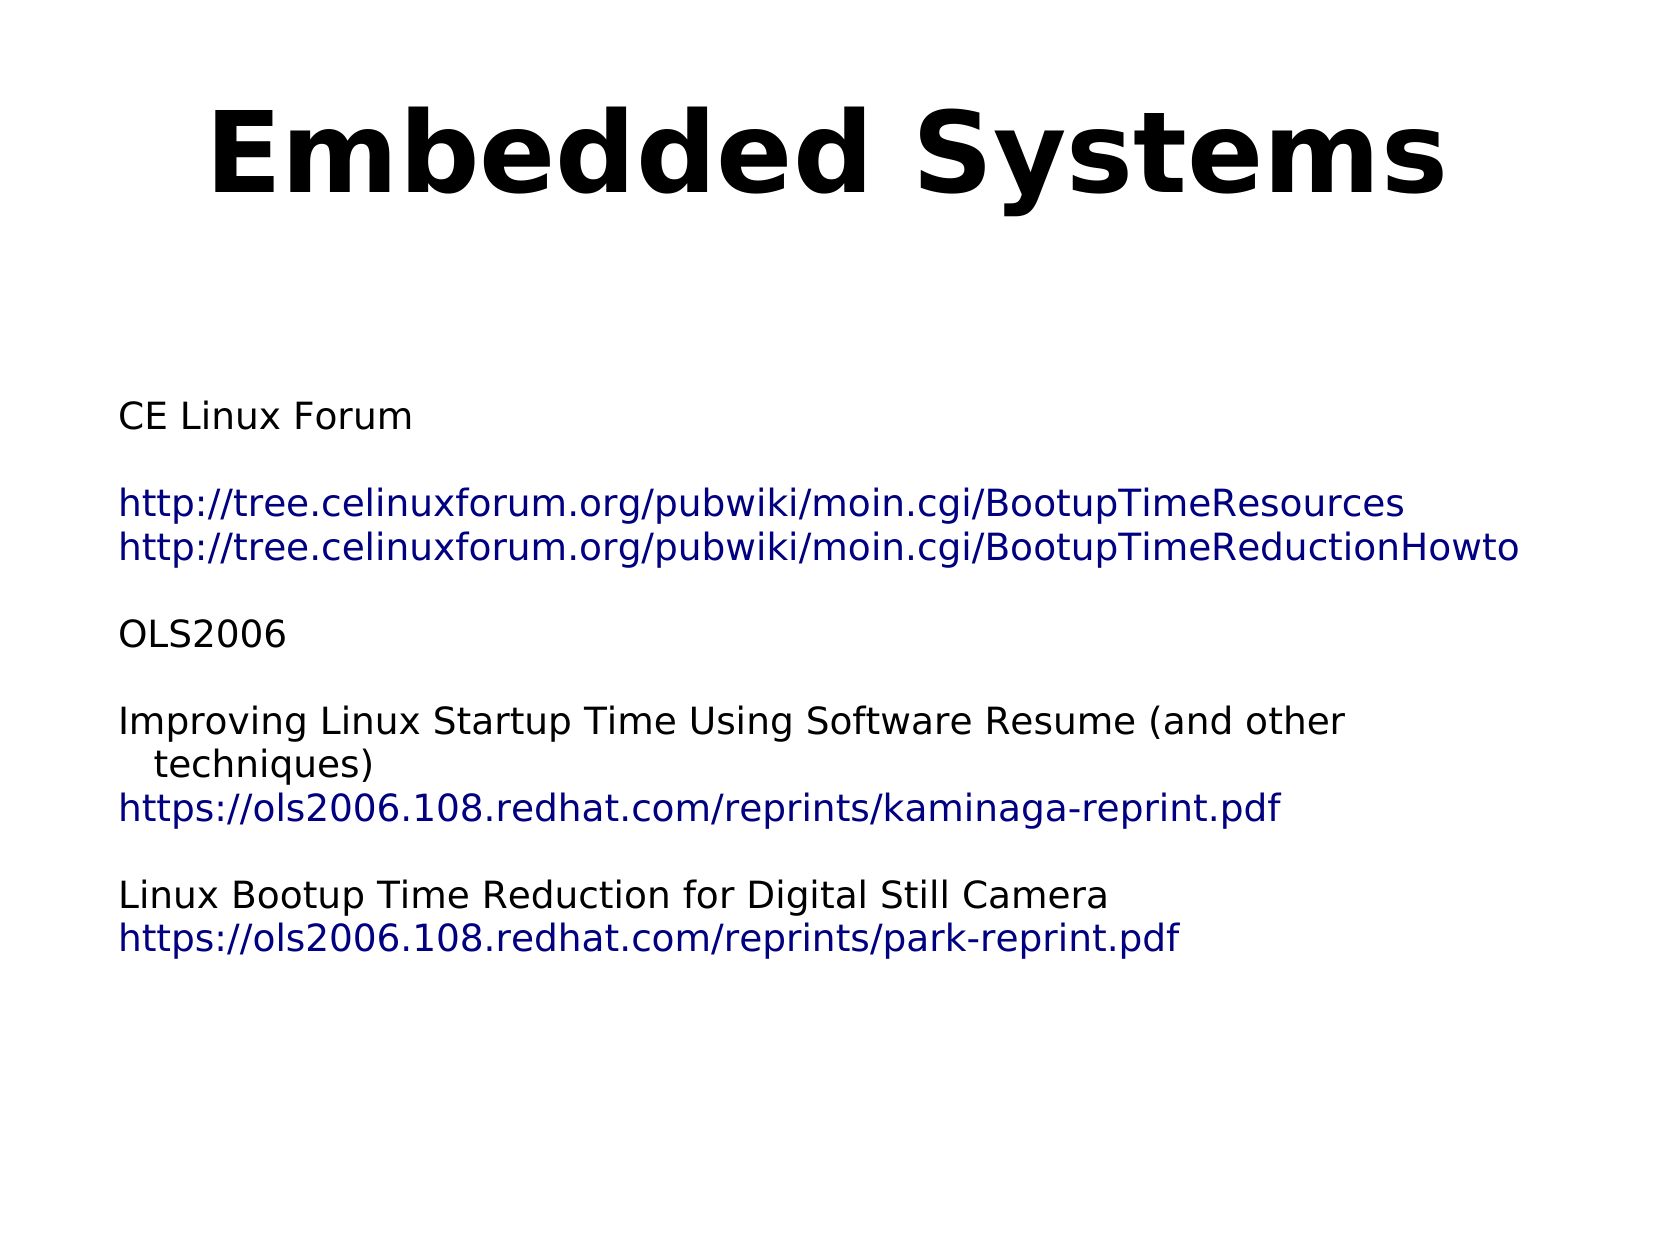

# Embedded Systems
CE Linux Forum
http://tree.celinuxforum.org/pubwiki/moin.cgi/BootupTimeResources
http://tree.celinuxforum.org/pubwiki/moin.cgi/BootupTimeReductionHowto
OLS2006
Improving Linux Startup Time Using Software Resume (and other techniques)
https://ols2006.108.redhat.com/reprints/kaminaga-reprint.pdf
Linux Bootup Time Reduction for Digital Still Camera
https://ols2006.108.redhat.com/reprints/park-reprint.pdf